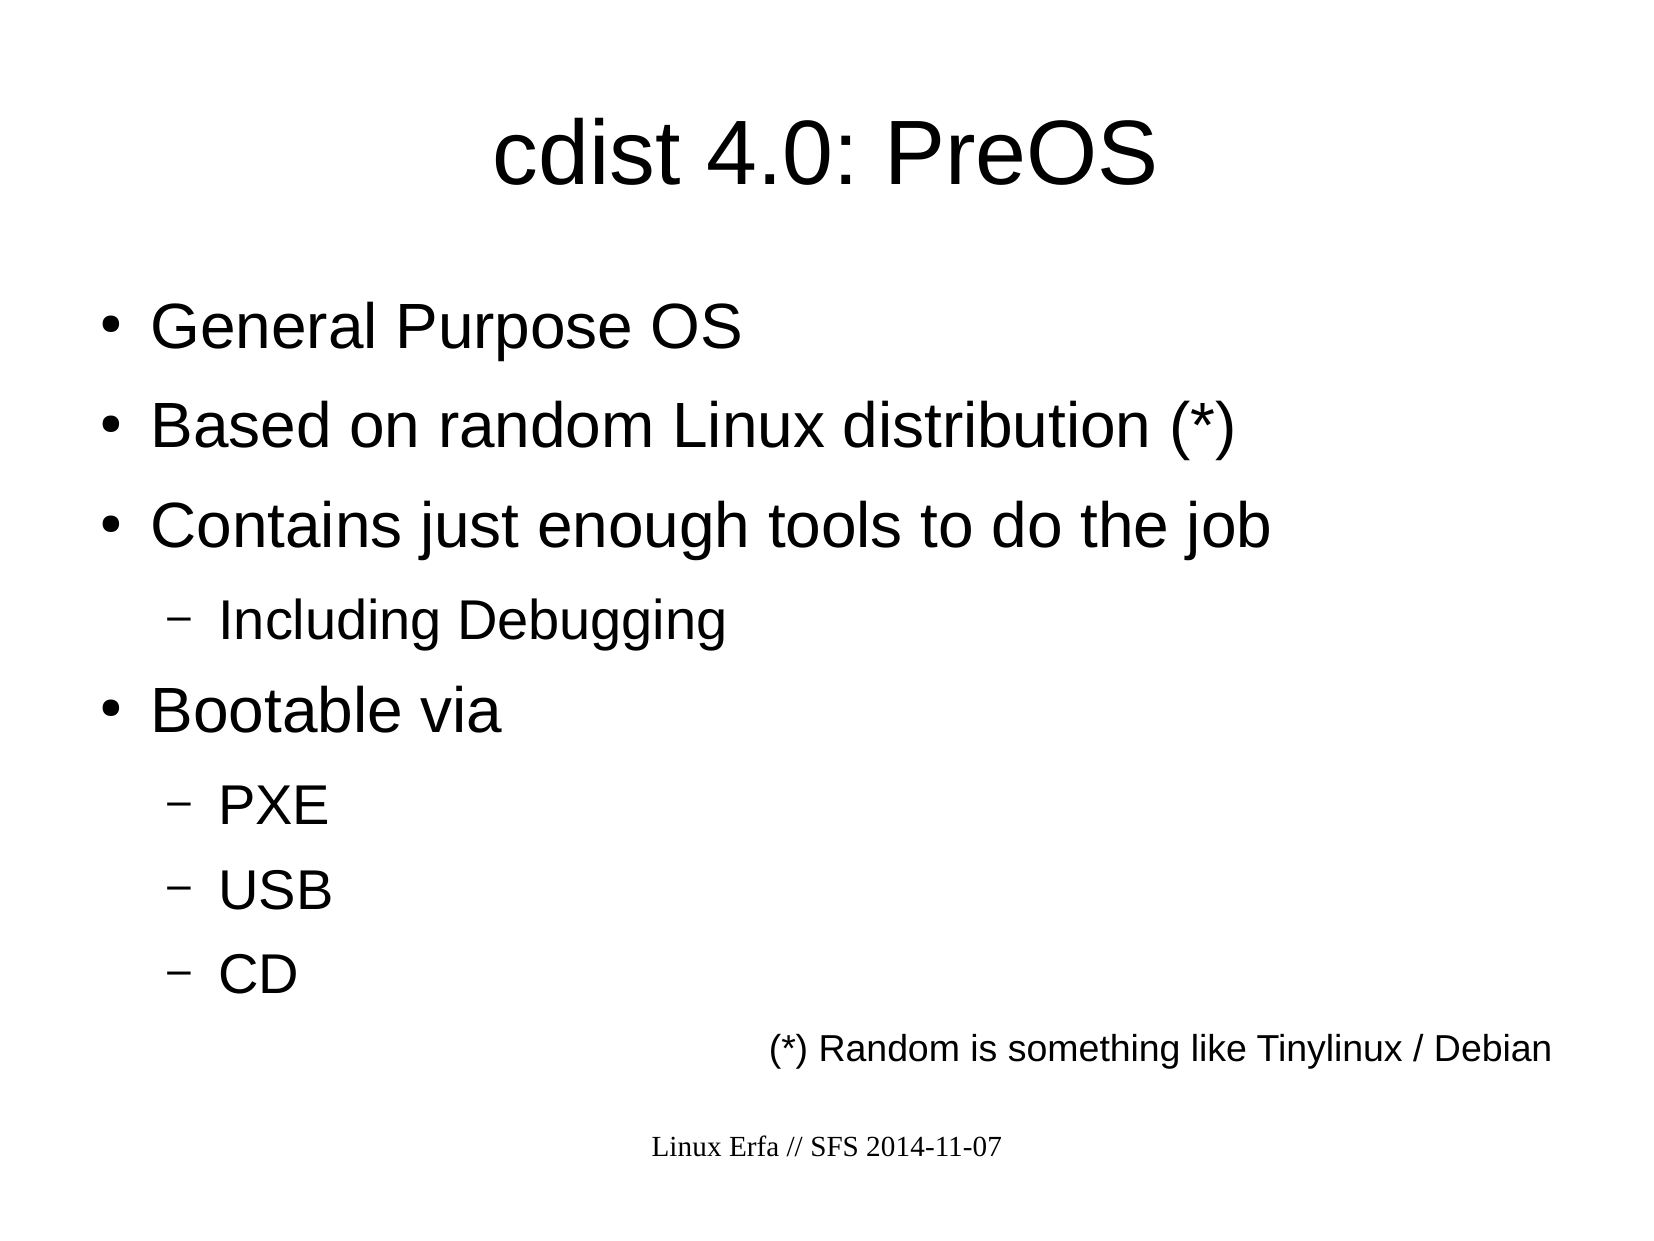

# cdist 4.0: PreOS
General Purpose OS
Based on random Linux distribution (*)
Contains just enough tools to do the job
Including Debugging
Bootable via
PXE
USB
CD
(*) Random is something like Tinylinux / Debian
Linux Erfa // SFS 2014-11-07